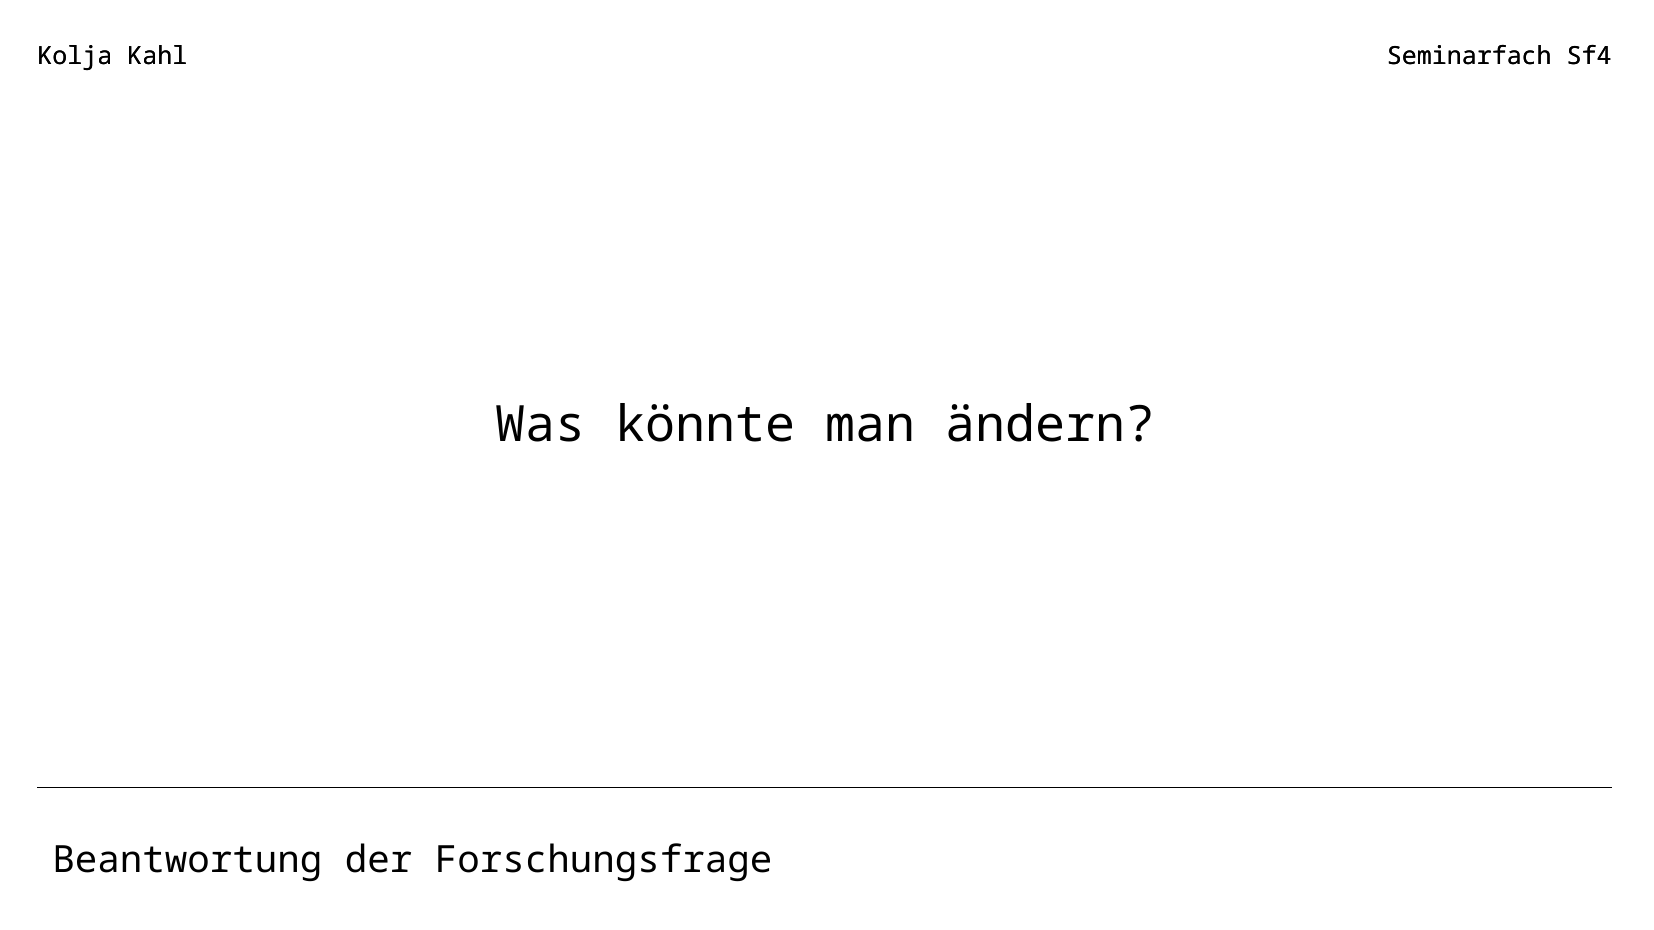

Kolja Kahl
Seminarfach Sf4
Kolja Kahl
Seminarfach Sf4
Was könnte man ändern?
Beantwortung der Forschungsfrage